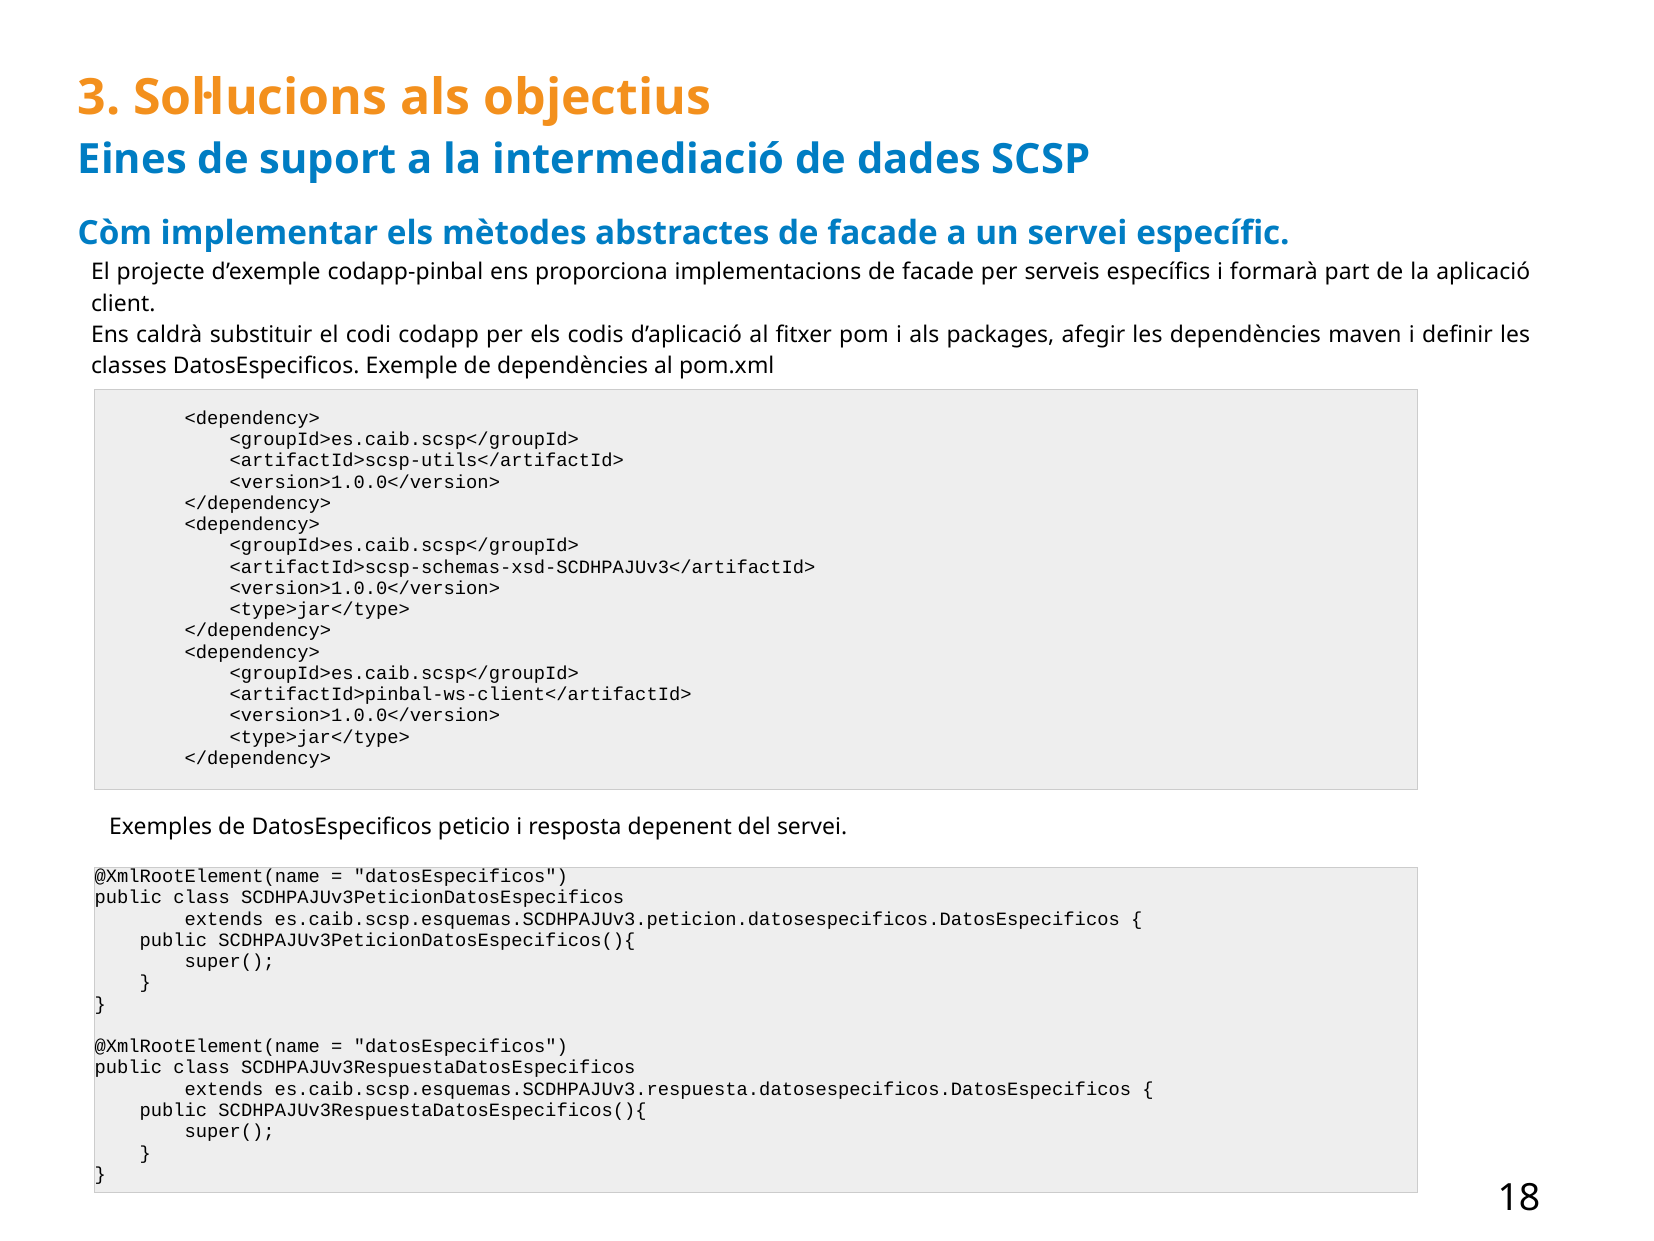

3. Sol·lucions als objectius
Eines de suport a la intermediació de dades SCSP
Còm implementar els mètodes abstractes de facade a un servei específic.
El projecte d’exemple codapp-pinbal ens proporciona implementacions de facade per serveis específics i formarà part de la aplicació client.
Ens caldrà substituir el codi codapp per els codis d’aplicació al fitxer pom i als packages, afegir les dependències maven i definir les classes DatosEspecificos. Exemple de dependències al pom.xml
 <dependency>
 <groupId>es.caib.scsp</groupId>
 <artifactId>scsp-utils</artifactId>
 <version>1.0.0</version>
 </dependency>
 <dependency>
 <groupId>es.caib.scsp</groupId>
 <artifactId>scsp-schemas-xsd-SCDHPAJUv3</artifactId>
 <version>1.0.0</version>
 <type>jar</type>
 </dependency>
 <dependency>
 <groupId>es.caib.scsp</groupId>
 <artifactId>pinbal-ws-client</artifactId>
 <version>1.0.0</version>
 <type>jar</type>
 </dependency>
Exemples de DatosEspecificos peticio i resposta depenent del servei.
@XmlRootElement(name = "datosEspecificos")
public class SCDHPAJUv3PeticionDatosEspecificos
 extends es.caib.scsp.esquemas.SCDHPAJUv3.peticion.datosespecificos.DatosEspecificos {
 public SCDHPAJUv3PeticionDatosEspecificos(){
 super();
 }
}
@XmlRootElement(name = "datosEspecificos")
public class SCDHPAJUv3RespuestaDatosEspecificos
 extends es.caib.scsp.esquemas.SCDHPAJUv3.respuesta.datosespecificos.DatosEspecificos {
 public SCDHPAJUv3RespuestaDatosEspecificos(){
 super();
 }
}